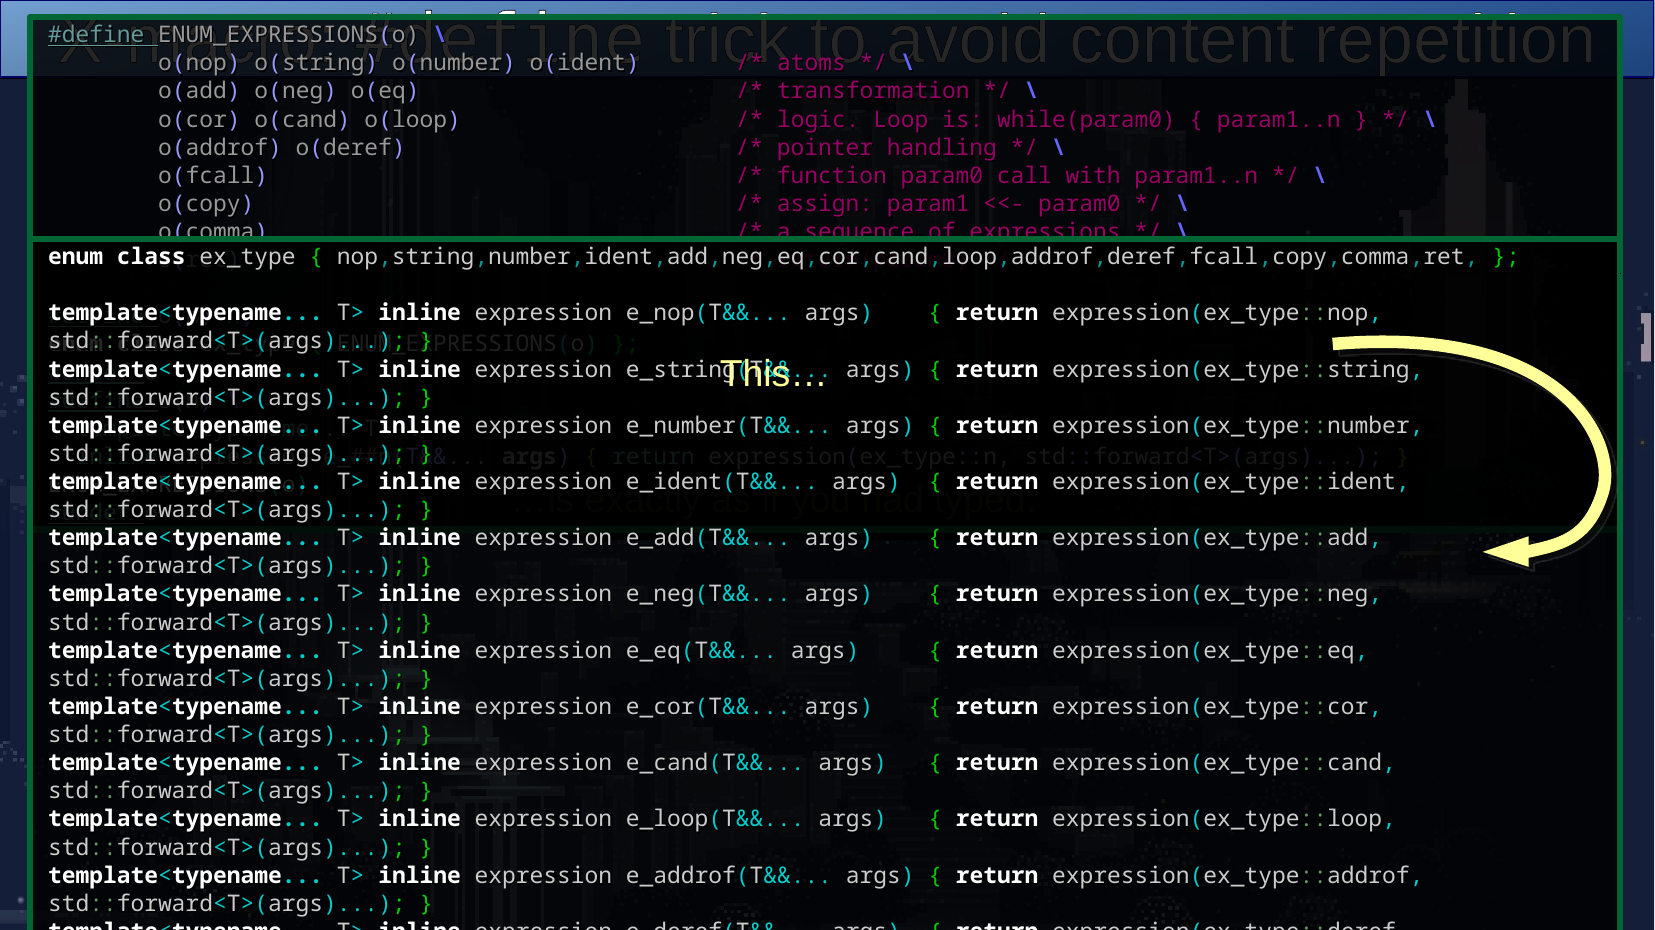

# X-macro: #define trick to avoid content repetition
#define ENUM_EXPRESSIONS(o) \
 o(nop) o(string) o(number) o(ident) /* atoms */ \
 o(add) o(neg) o(eq) /* transformation */ \
 o(cor) o(cand) o(loop) /* logic. Loop is: while(param0) { param1..n } */ \
 o(addrof) o(deref) /* pointer handling */ \
 o(fcall) /* function param0 call with param1..n */ \
 o(copy) /* assign: param1 <<- param0 */ \
 o(comma) /* a sequence of expressions */ \
 o(ret) /* return(param0) */
#define o(n) n,
enum class ex_type { ENUM_EXPRESSIONS(o) };
#undef o
#define o(n) \
 template<typename... T> \
 inline expression e_##n(T&&... args) { return expression(ex_type::n, std::forward<T>(args)...); }
ENUM_EXPRESSIONS(o)
#undef o
enum class ex_type { nop,string,number,ident,add,neg,eq,cor,cand,loop,addrof,deref,fcall,copy,comma,ret, };
template<typename... T> inline expression e_nop(T&&... args) { return expression(ex_type::nop, std::forward<T>(args)...); }
template<typename... T> inline expression e_string(T&&... args) { return expression(ex_type::string, std::forward<T>(args)...); }
template<typename... T> inline expression e_number(T&&... args) { return expression(ex_type::number, std::forward<T>(args)...); }
template<typename... T> inline expression e_ident(T&&... args) { return expression(ex_type::ident, std::forward<T>(args)...); }
template<typename... T> inline expression e_add(T&&... args) { return expression(ex_type::add, std::forward<T>(args)...); }
template<typename... T> inline expression e_neg(T&&... args) { return expression(ex_type::neg, std::forward<T>(args)...); }
template<typename... T> inline expression e_eq(T&&... args) { return expression(ex_type::eq, std::forward<T>(args)...); }
template<typename... T> inline expression e_cor(T&&... args) { return expression(ex_type::cor, std::forward<T>(args)...); }
template<typename... T> inline expression e_cand(T&&... args) { return expression(ex_type::cand, std::forward<T>(args)...); }
template<typename... T> inline expression e_loop(T&&... args) { return expression(ex_type::loop, std::forward<T>(args)...); }
template<typename... T> inline expression e_addrof(T&&... args) { return expression(ex_type::addrof, std::forward<T>(args)...); }
template<typename... T> inline expression e_deref(T&&... args) { return expression(ex_type::deref, std::forward<T>(args)...); }
template<typename... T> inline expression e_fcall(T&&... args) { return expression(ex_type::fcall, std::forward<T>(args)...); }
template<typename... T> inline expression e_copy(T&&... args) { return expression(ex_type::copy, std::forward<T>(args)...); }
template<typename... T> inline expression e_comma(T&&... args) { return expression(ex_type::comma, std::forward<T>(args)...); }
template<typename... T> inline expression e_ret(T&&... args) { return expression(ex_type::ret, std::forward<T>(args)...); }
This…
…is exactly as if you had typed: